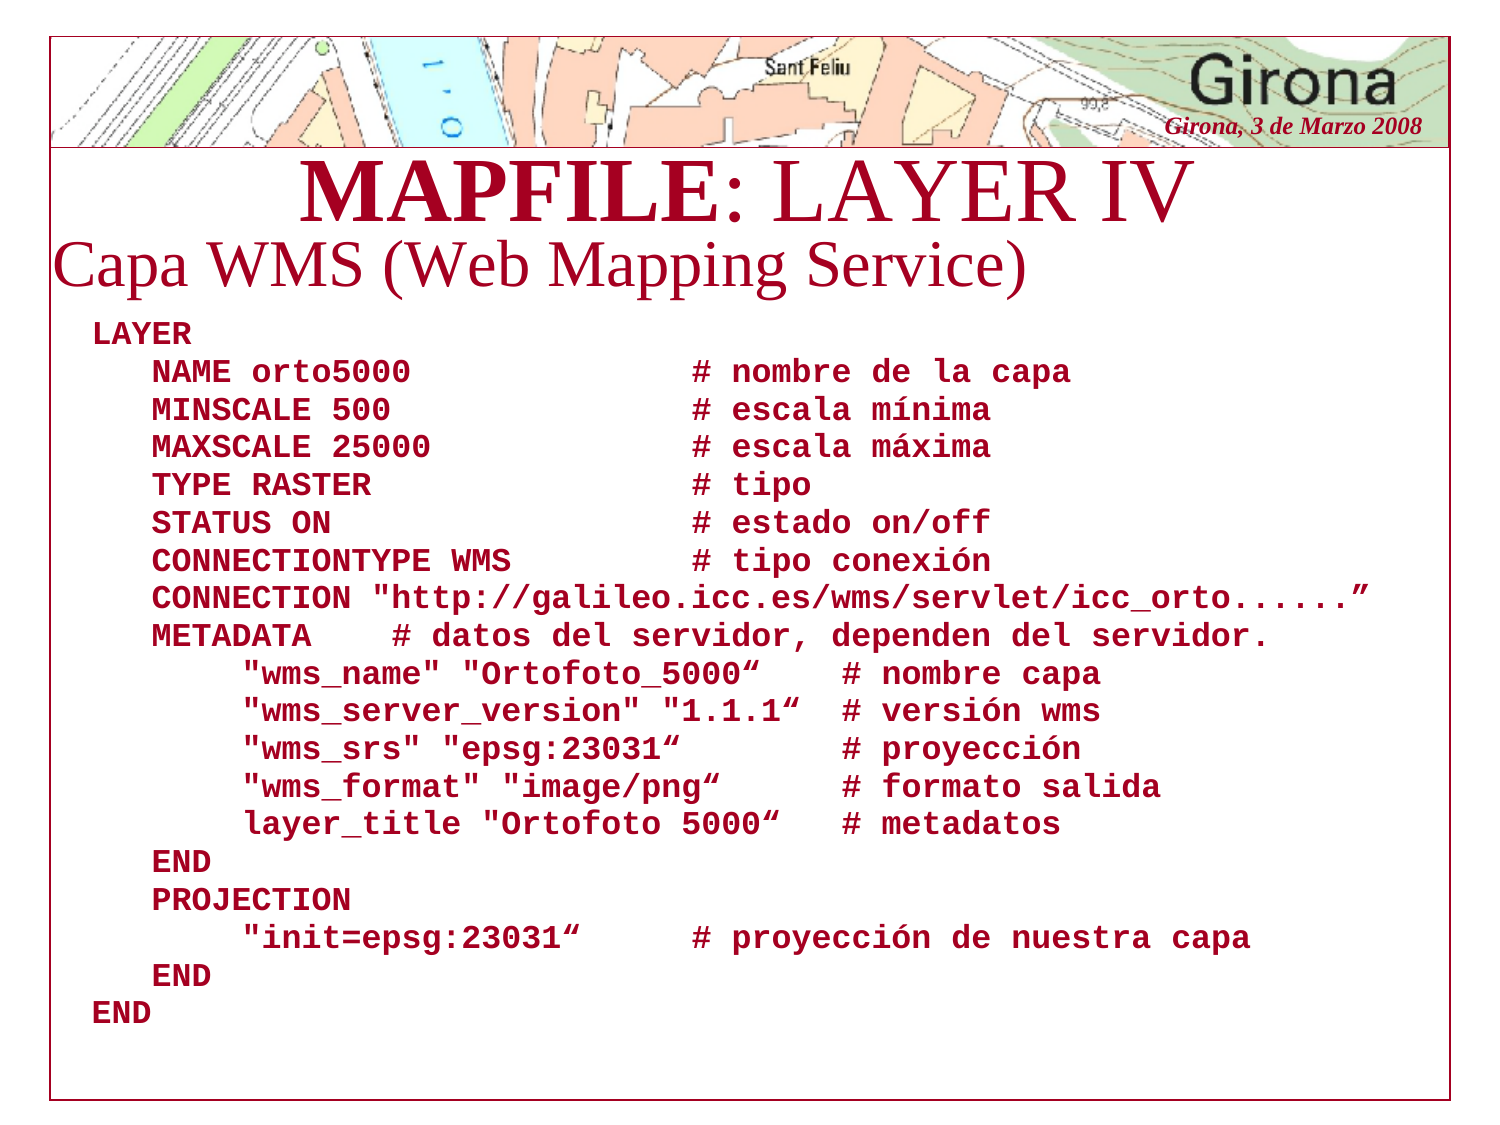

MAPFILE: LAYER IV
# Capa WMS (Web Mapping Service)
LAYER
 NAME orto5000		# nombre de la capa
 MINSCALE 500		# escala mínima
 MAXSCALE 25000		# escala máxima
 TYPE RASTER			# tipo
 STATUS ON			# estado on/off
 CONNECTIONTYPE WMS		# tipo conexión
 CONNECTION "http://galileo.icc.es/wms/servlet/icc_orto......”
 METADATA	# datos del servidor, dependen del servidor.
	"wms_name" "Ortofoto_5000“	# nombre capa
	"wms_server_version" "1.1.1“	# versión wms
	"wms_srs" "epsg:23031“		# proyección
	"wms_format" "image/png“	# formato salida
	layer_title "Ortofoto 5000“	# metadatos
 END
 PROJECTION
	"init=epsg:23031“	# proyección de nuestra capa
 END
END